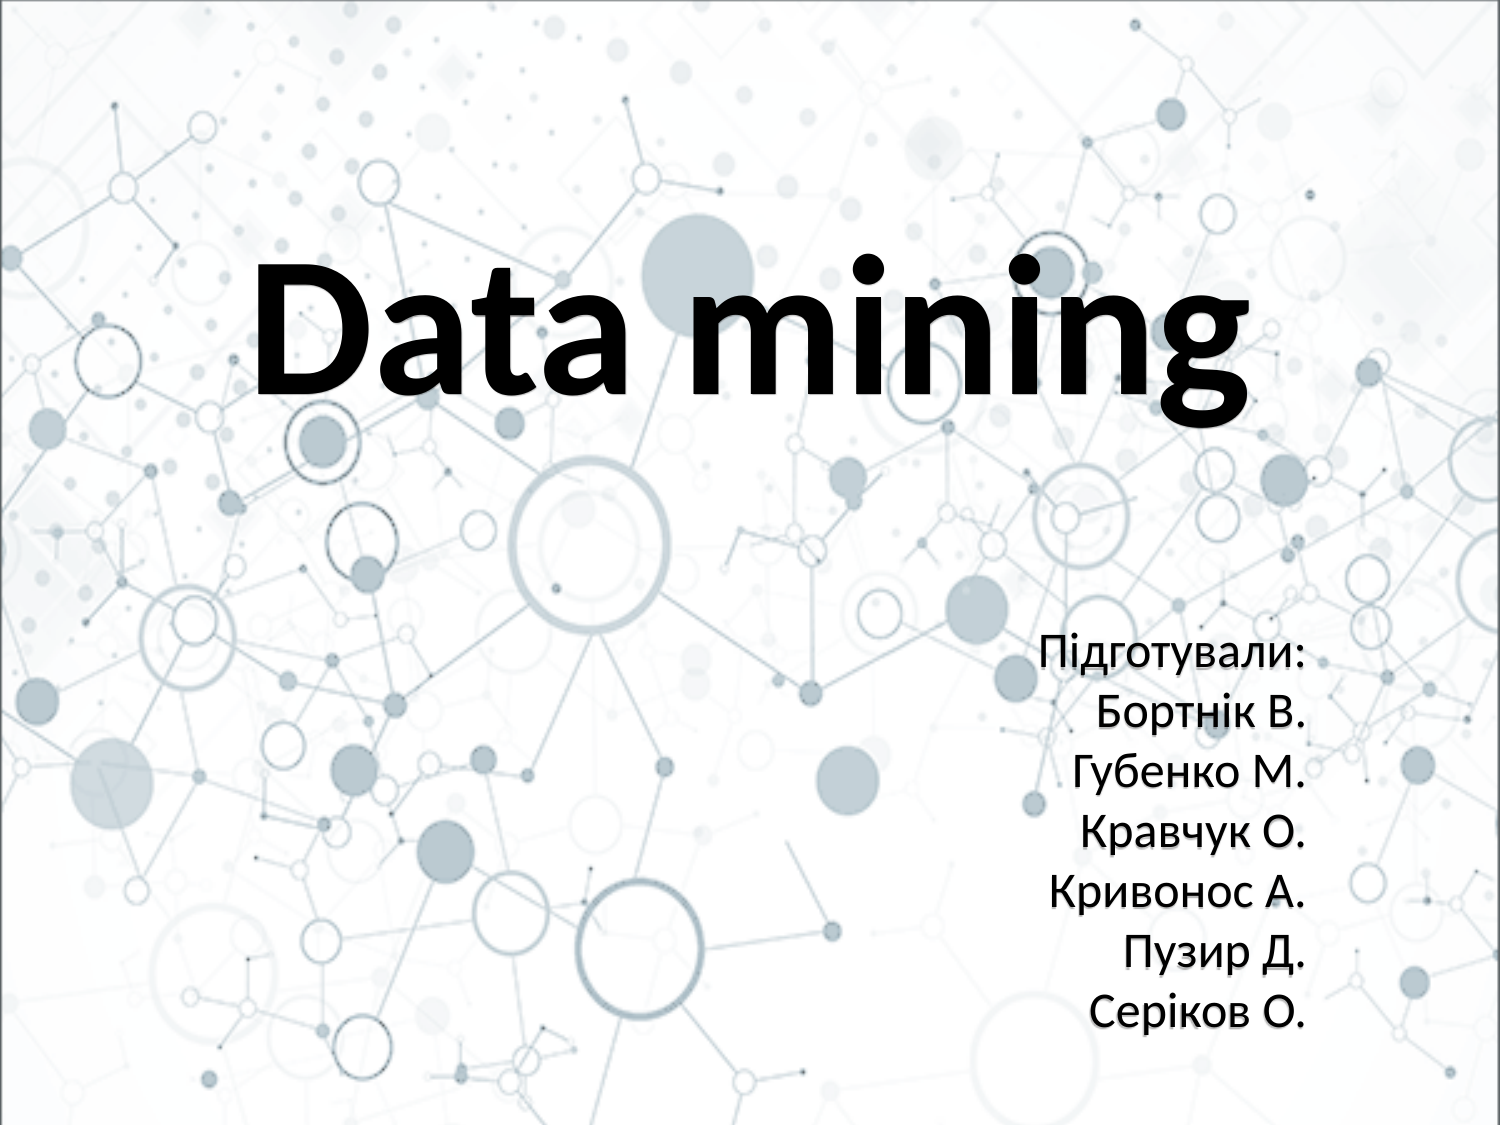

# Data mining
Підготували:
Бортнік В.
Губенко М.
Кравчук О.
Кривонос А.
Пузир Д.
Серіков О.